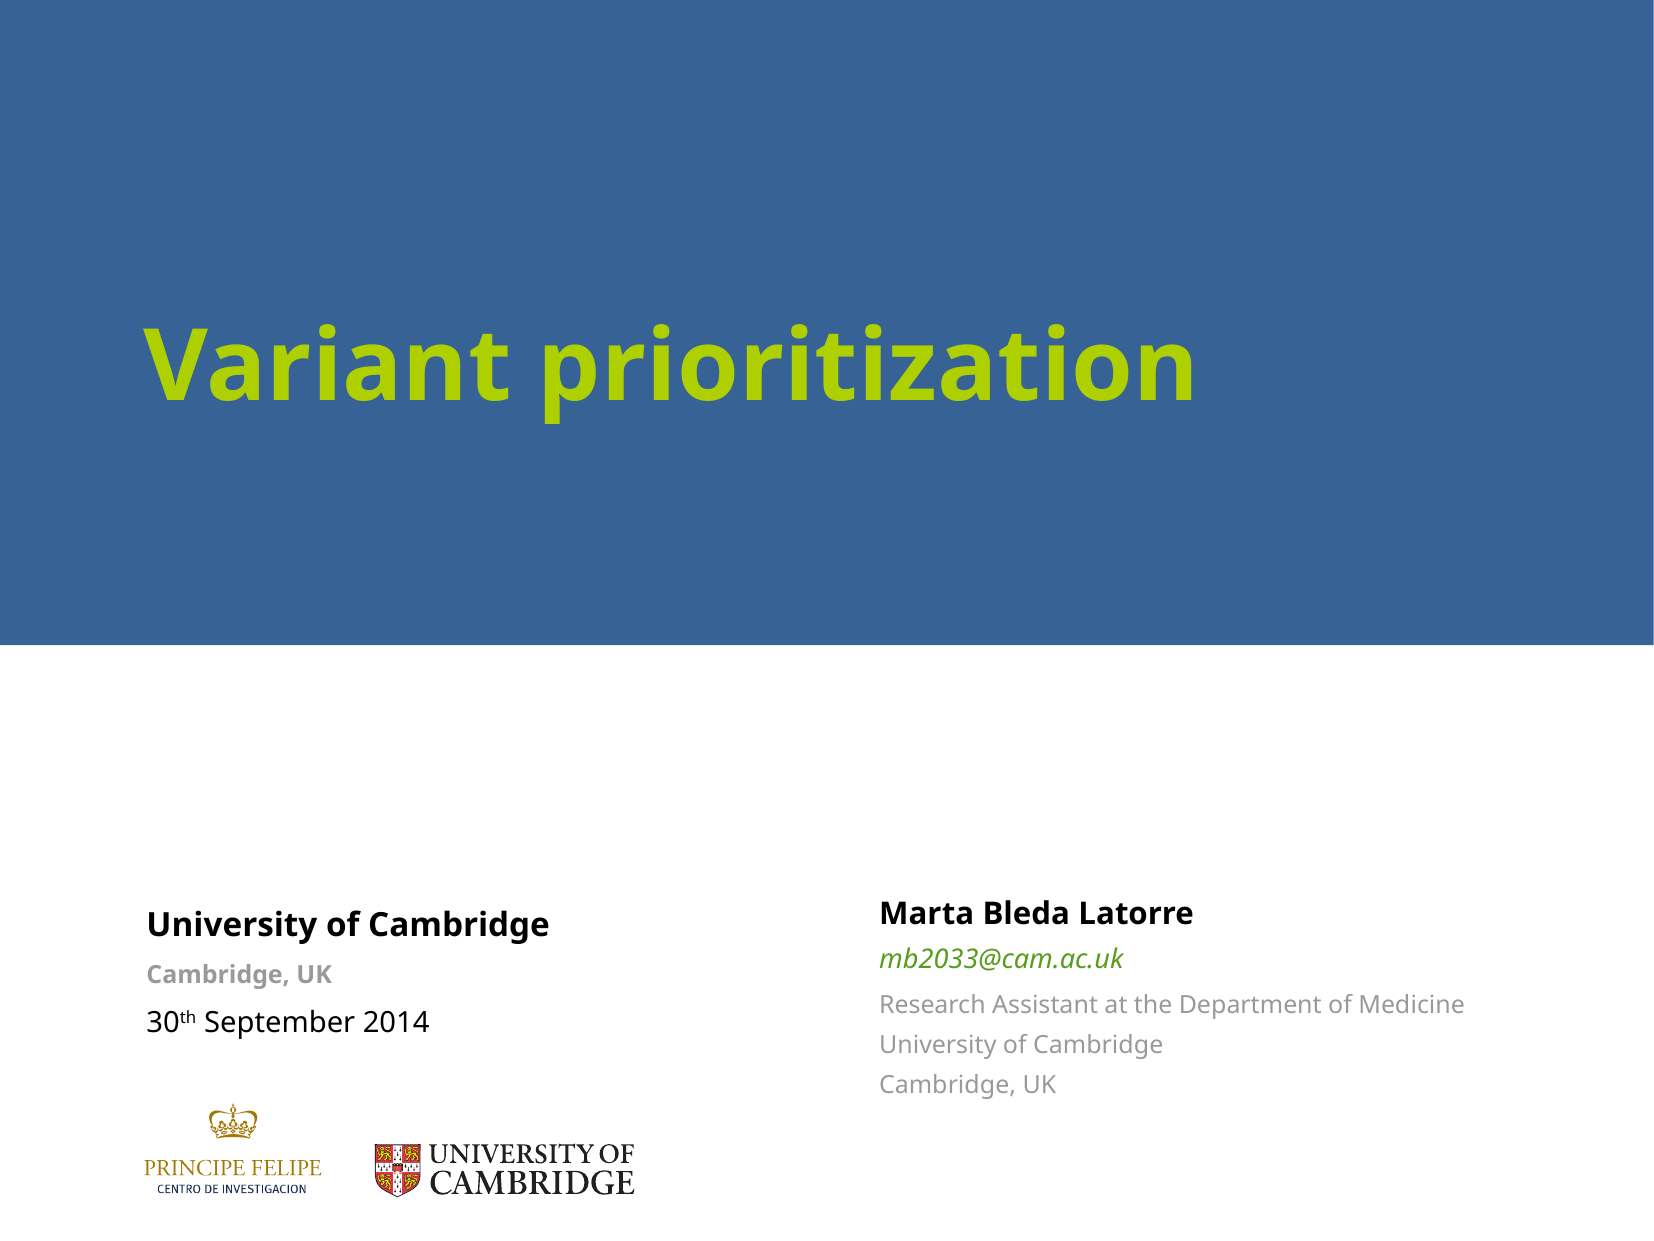

# Variant prioritization
Marta Bleda Latorre
mb2033@cam.ac.uk
Research Assistant at the Department of Medicine
University of Cambridge
Cambridge, UK
University of Cambridge
Cambridge, UK
30th September 2014